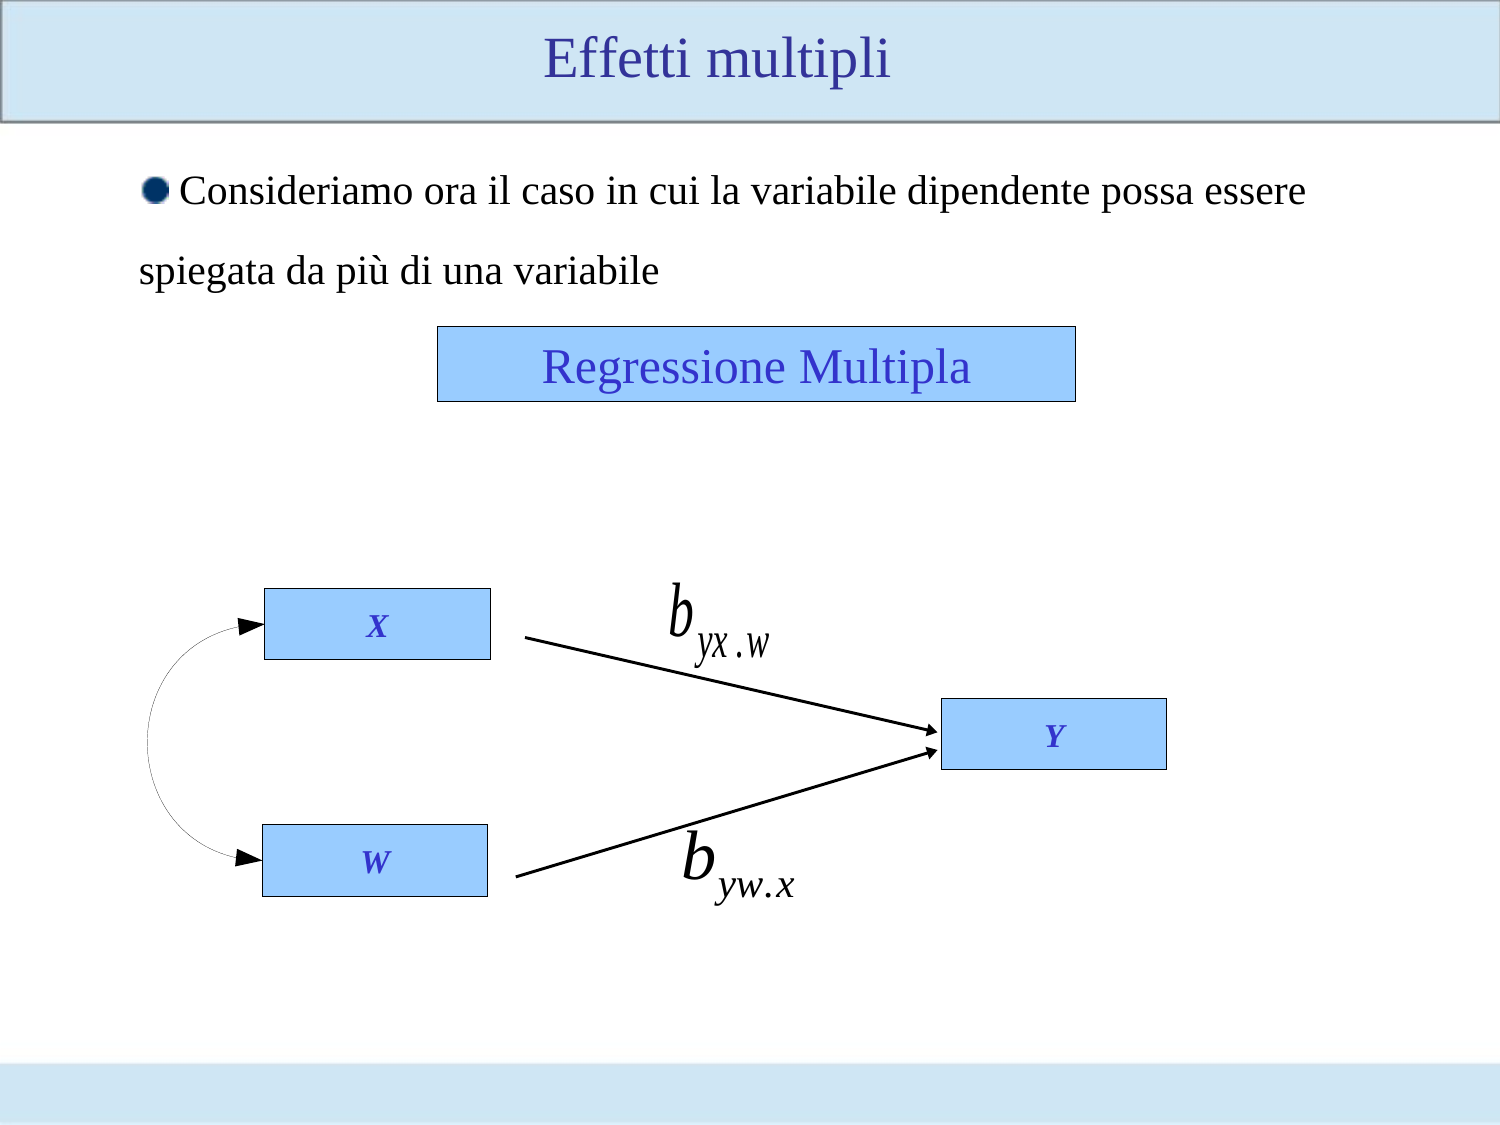

# Effetti multipli
 Consideriamo ora il caso in cui la variabile dipendente possa essere spiegata da più di una variabile
Regressione Multipla
X
Y
W
74